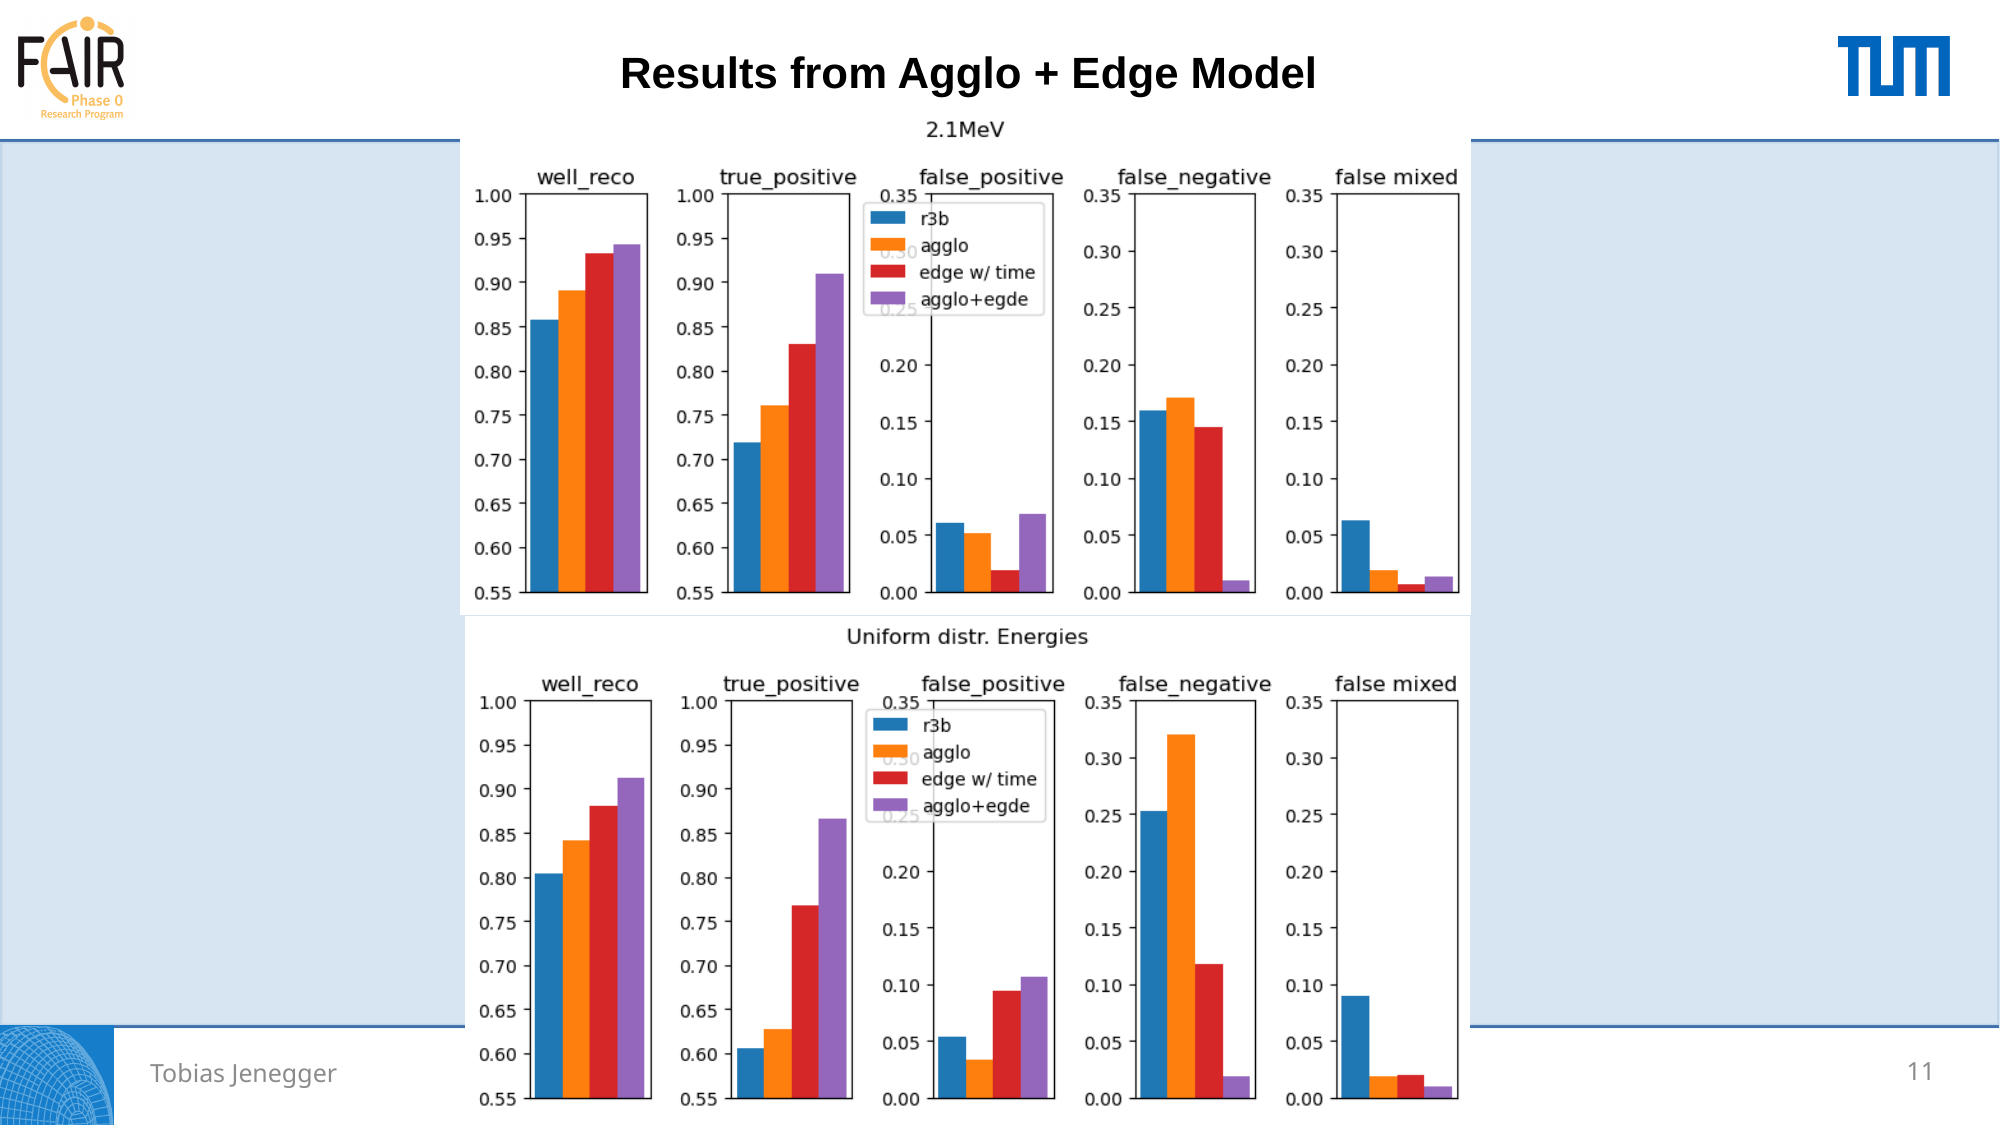

Results from Agglo + Edge Model
11